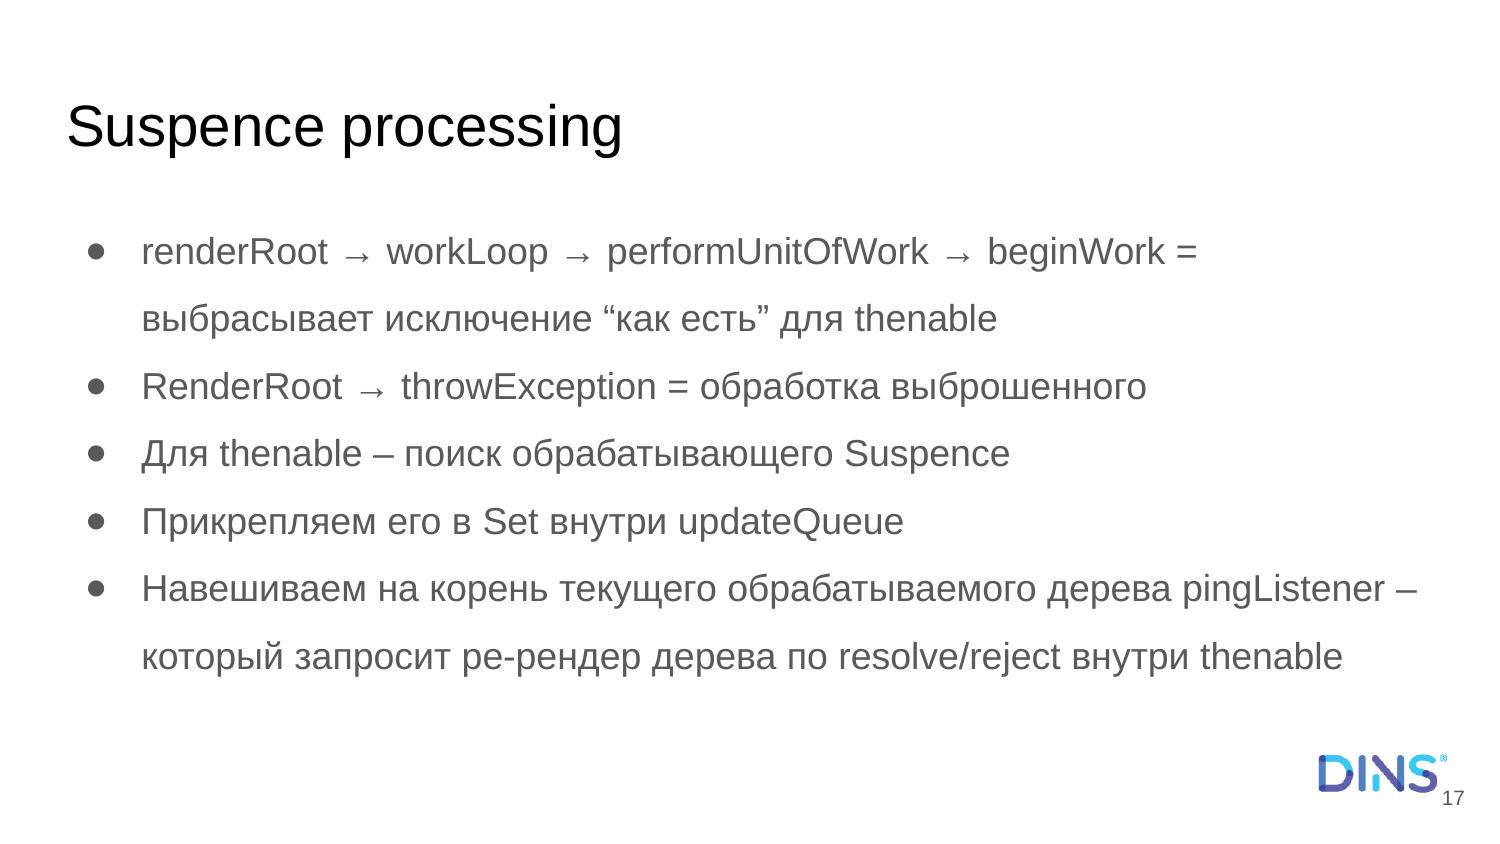

# Suspence processing
renderRoot → workLoop → performUnitOfWork → beginWork = выбрасывает исключение “как есть” для thenable
RenderRoot → throwException = обработка выброшенного
Для thenable – поиск обрабатывающего Suspence
Прикрепляем его в Set внутри updateQueue
Навешиваем на корень текущего обрабатываемого дерева pingListener – который запросит ре-рендер дерева по resolve/reject внутри thenable
17